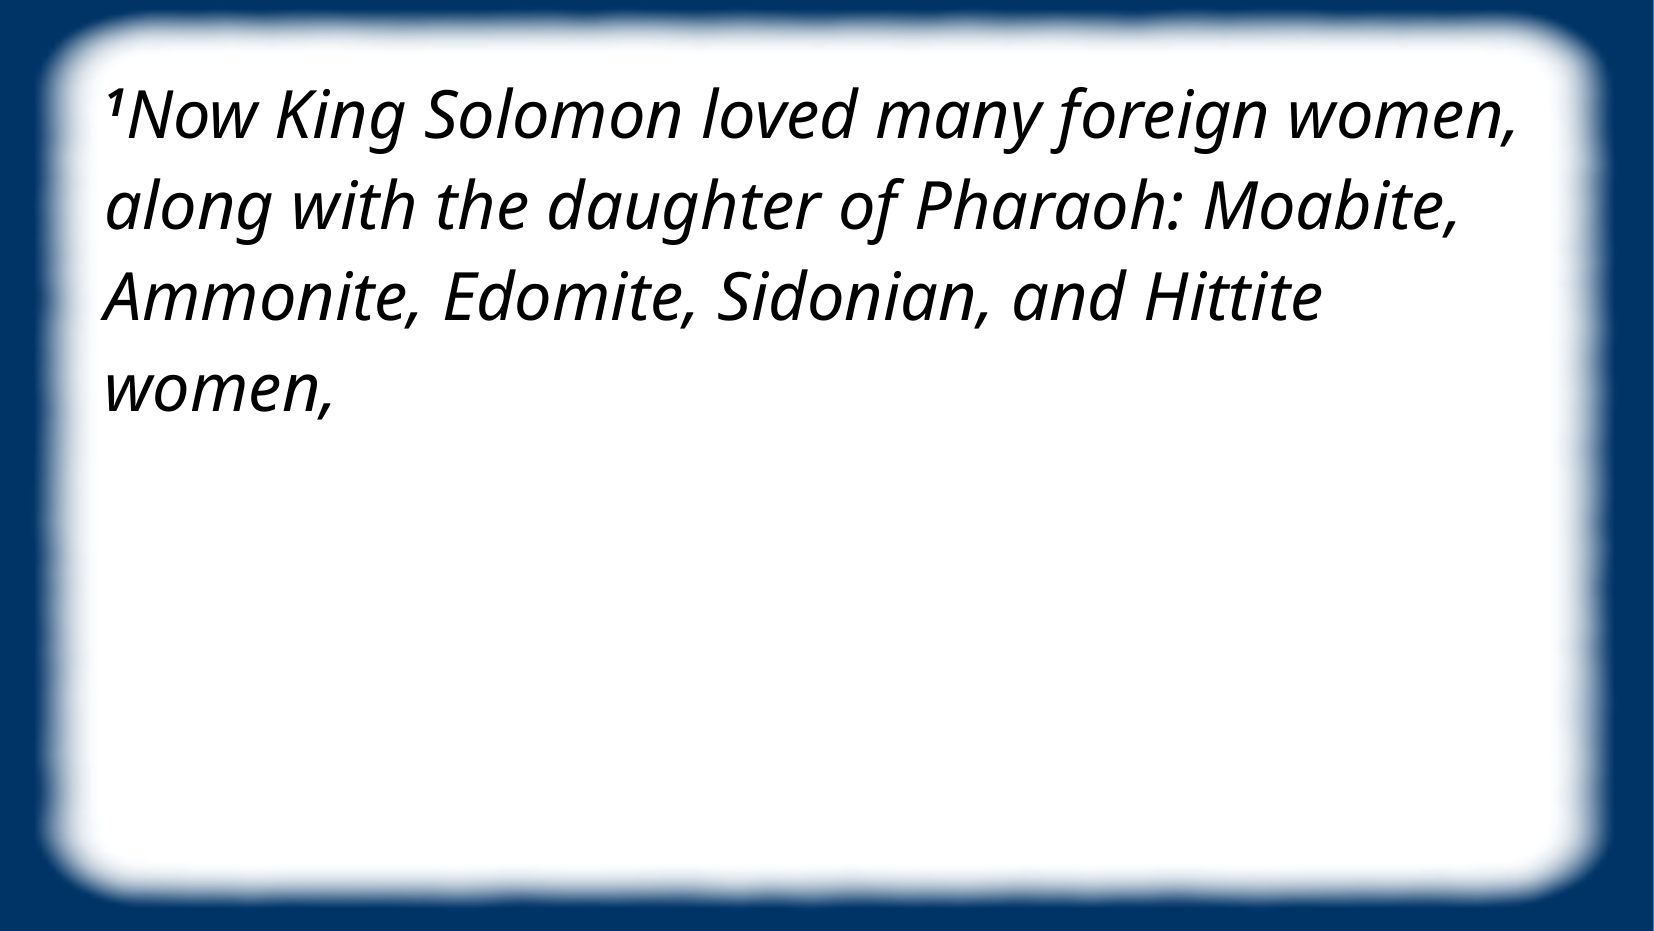

1Now King Solomon loved many foreign women, along with the daughter of Pharaoh: Moabite, Ammonite, Edomite, Sidonian, and Hittite women,